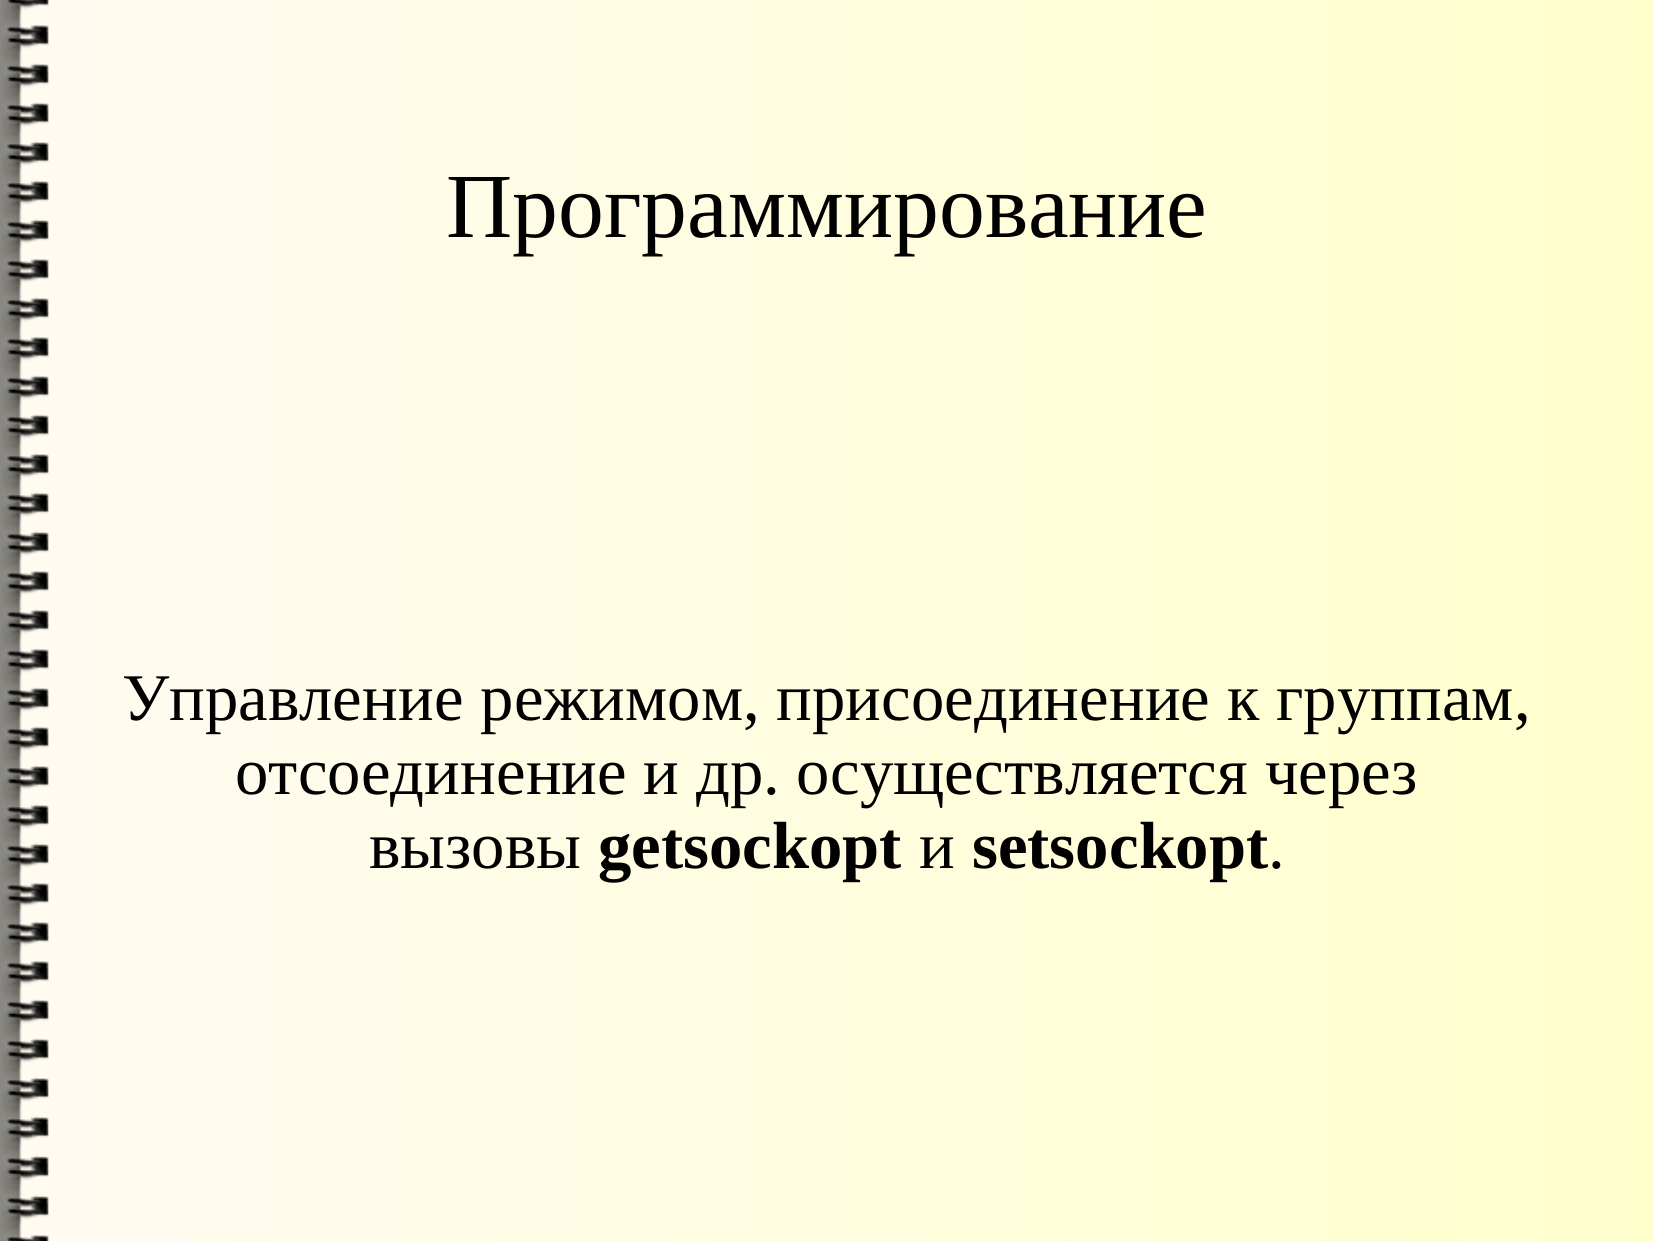

# Программирование
Управление режимом, присоединение к группам, отсоединение и др. осуществляется через вызовы getsockopt и setsockopt.